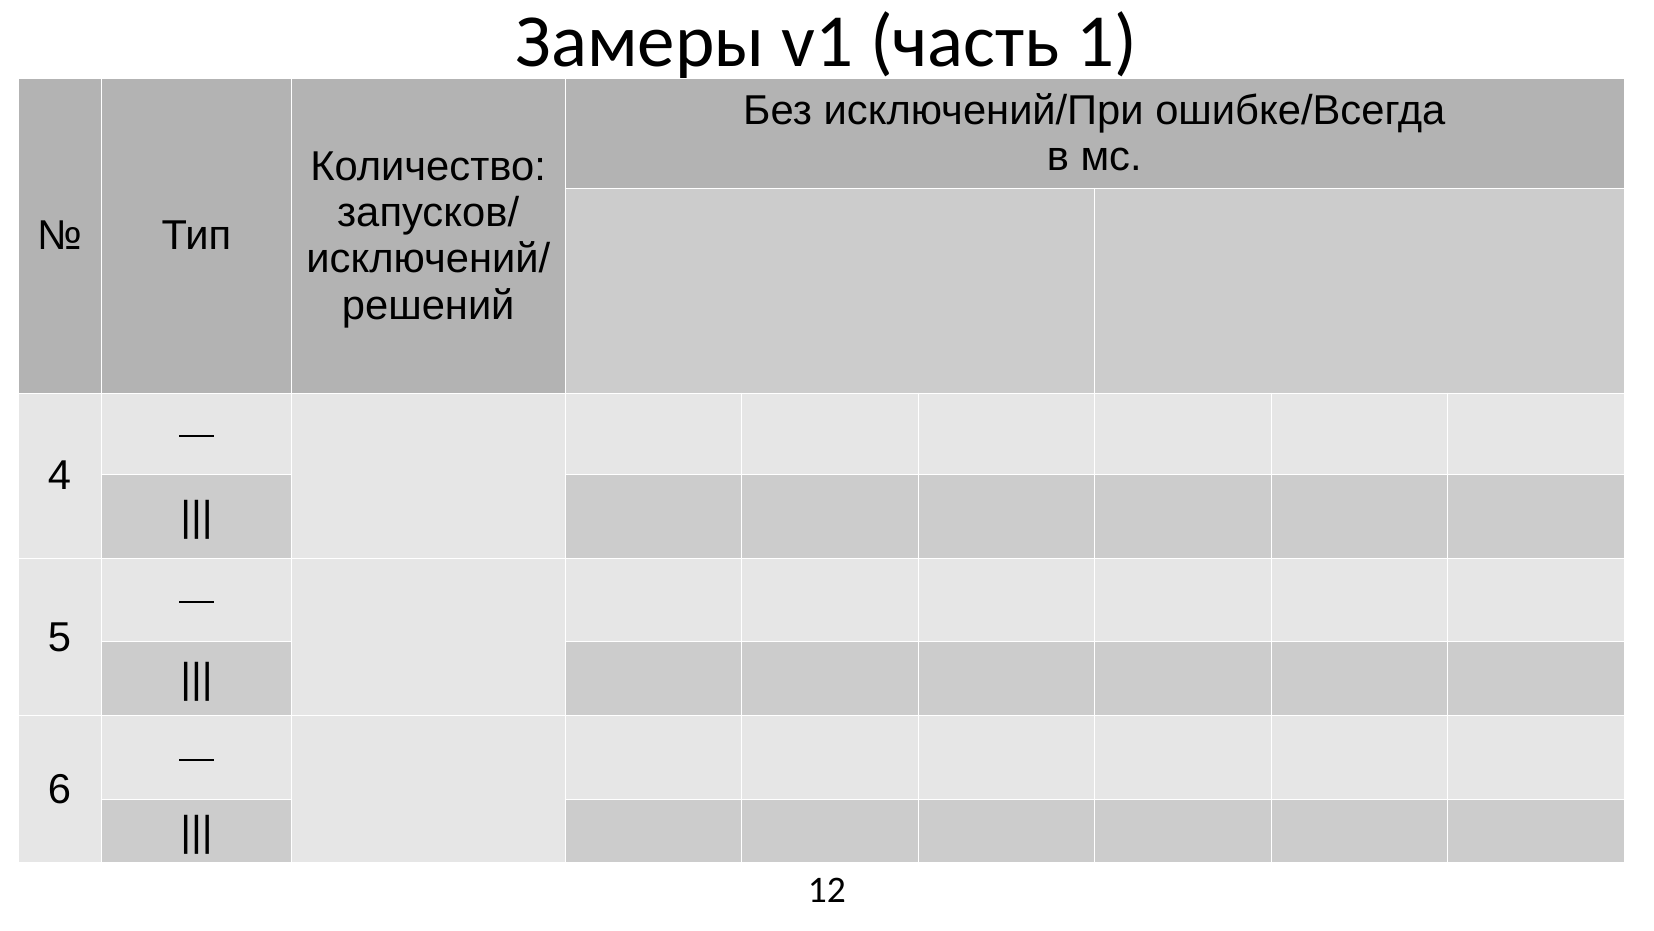

# Замеры v1 (часть 1)
| № | Тип | Количество: запусков/ исключений/ решений | Без исключений/При ошибке/Всегда в мс. | | | | | |
| --- | --- | --- | --- | --- | --- | --- | --- | --- |
| | | | | | | | | |
| 4 | | | | | | | | |
| | ||| | | | | | | | |
| 5 | | | | | | | | |
| | ||| | | | | | | | |
| 6 | | | | | | | | |
| | ||| | | | | | | | |
12